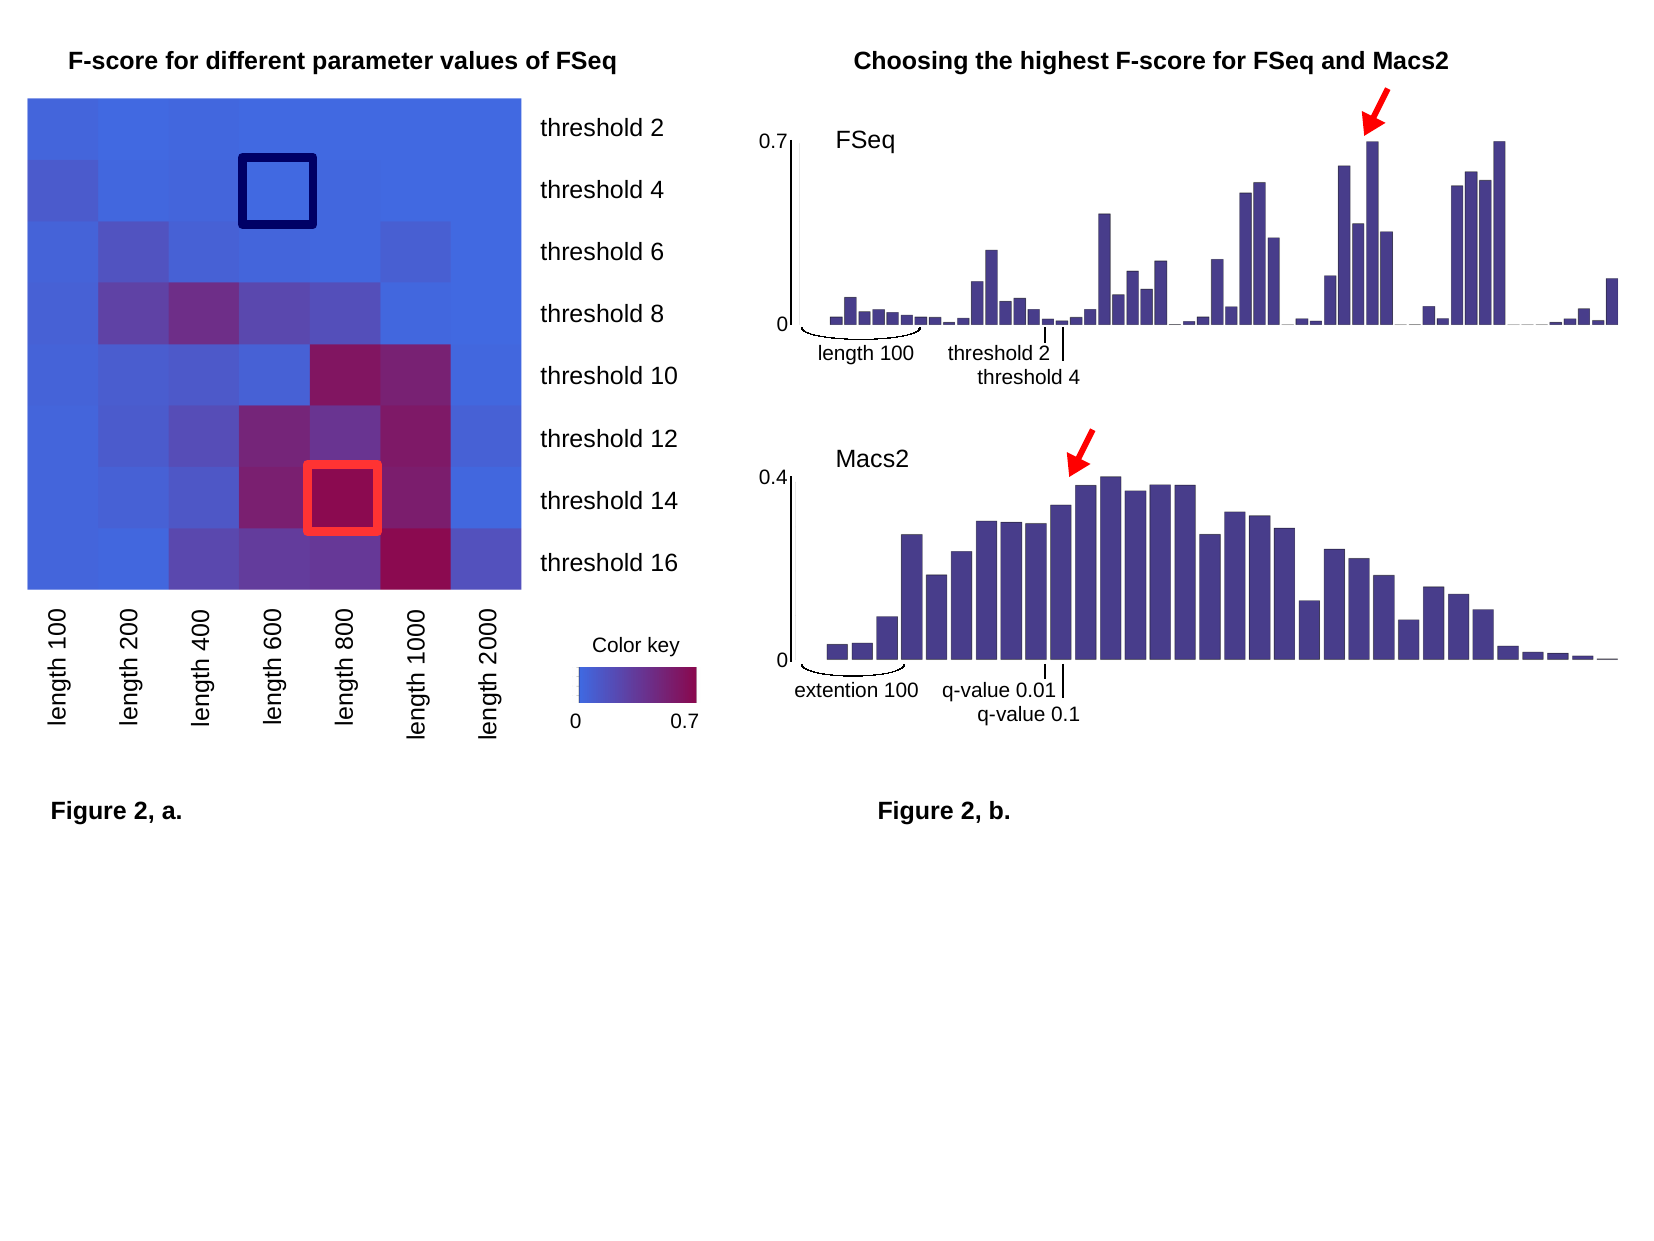

F-score for different parameter values of FSeq
Choosing the highest F-score for FSeq and Macs2
threshold 2
FSeq
0.7
threshold 4
threshold 6
threshold 8
0
threshold 2
length 100
threshold 10
threshold 4
threshold 12
Macs2
0.4
threshold 14
threshold 16
Color key
length 600
length 100
length 200
length 800
length 400
0
length 2000
length 1000
q-value 0.01
extention 100
q-value 0.1
0
0.7
Figure 2, a.
Figure 2, b.